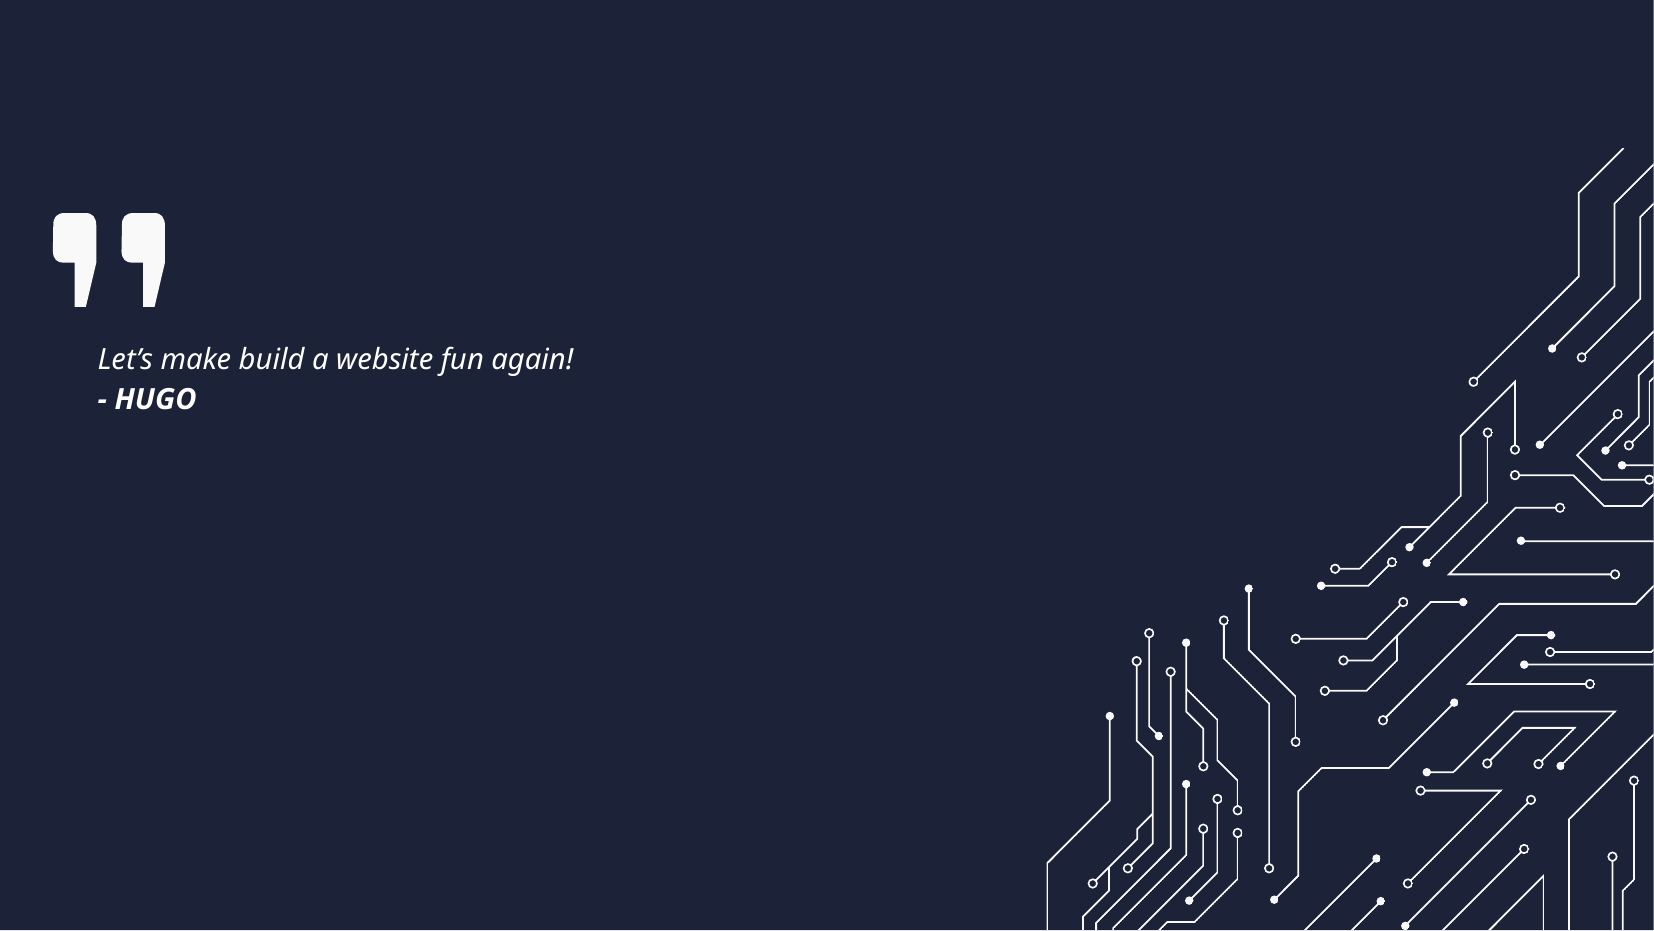

Let’s make build a website fun again!
- HUGO